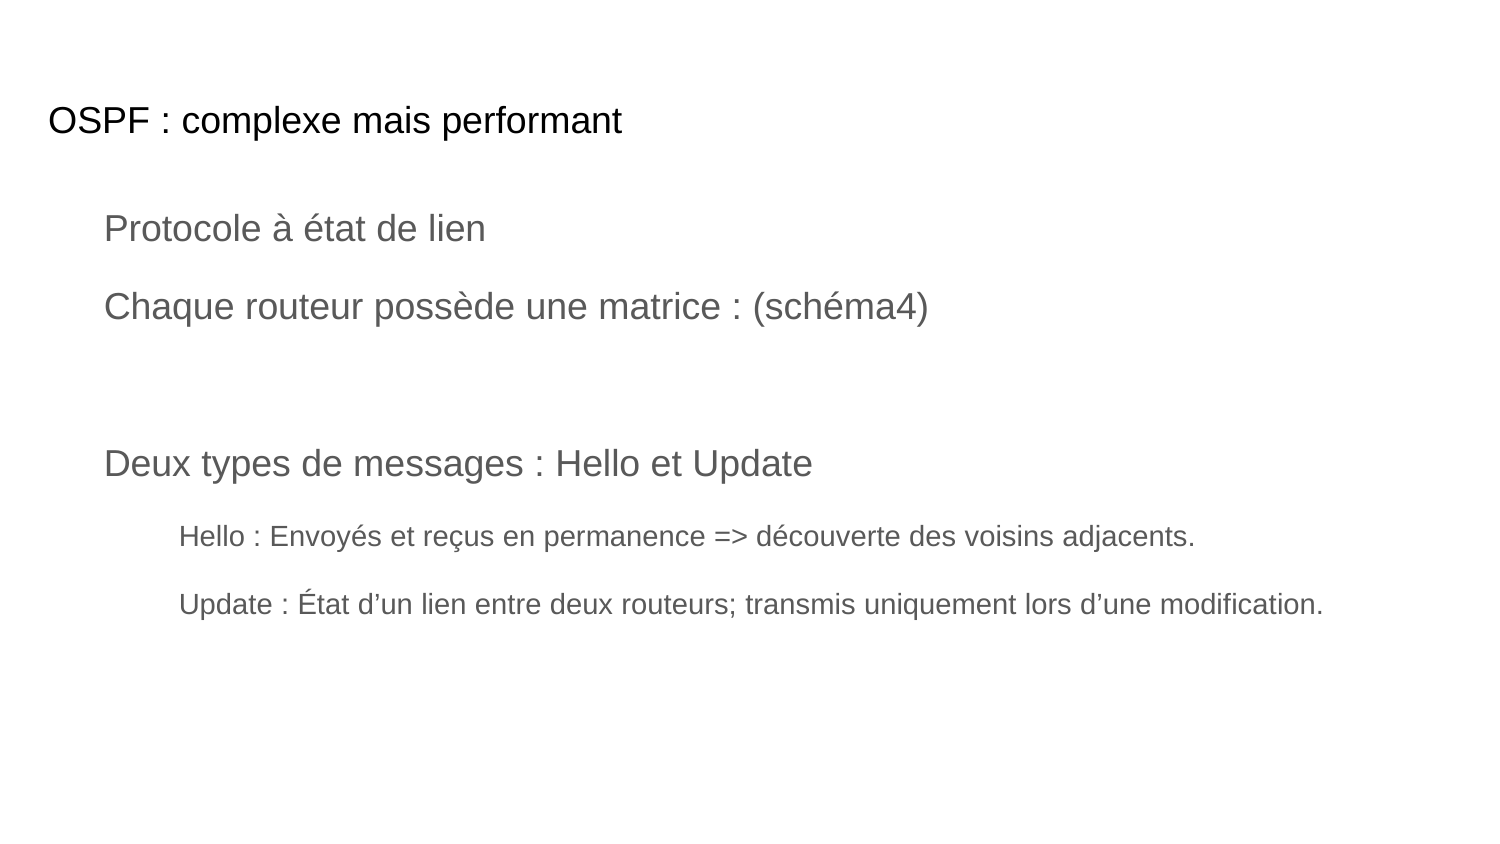

OSPF : complexe mais performant
# Protocole à état de lien
Chaque routeur possède une matrice : (schéma4)
Deux types de messages : Hello et Update
Hello : Envoyés et reçus en permanence => découverte des voisins adjacents.
Update : État d’un lien entre deux routeurs; transmis uniquement lors d’une modification.